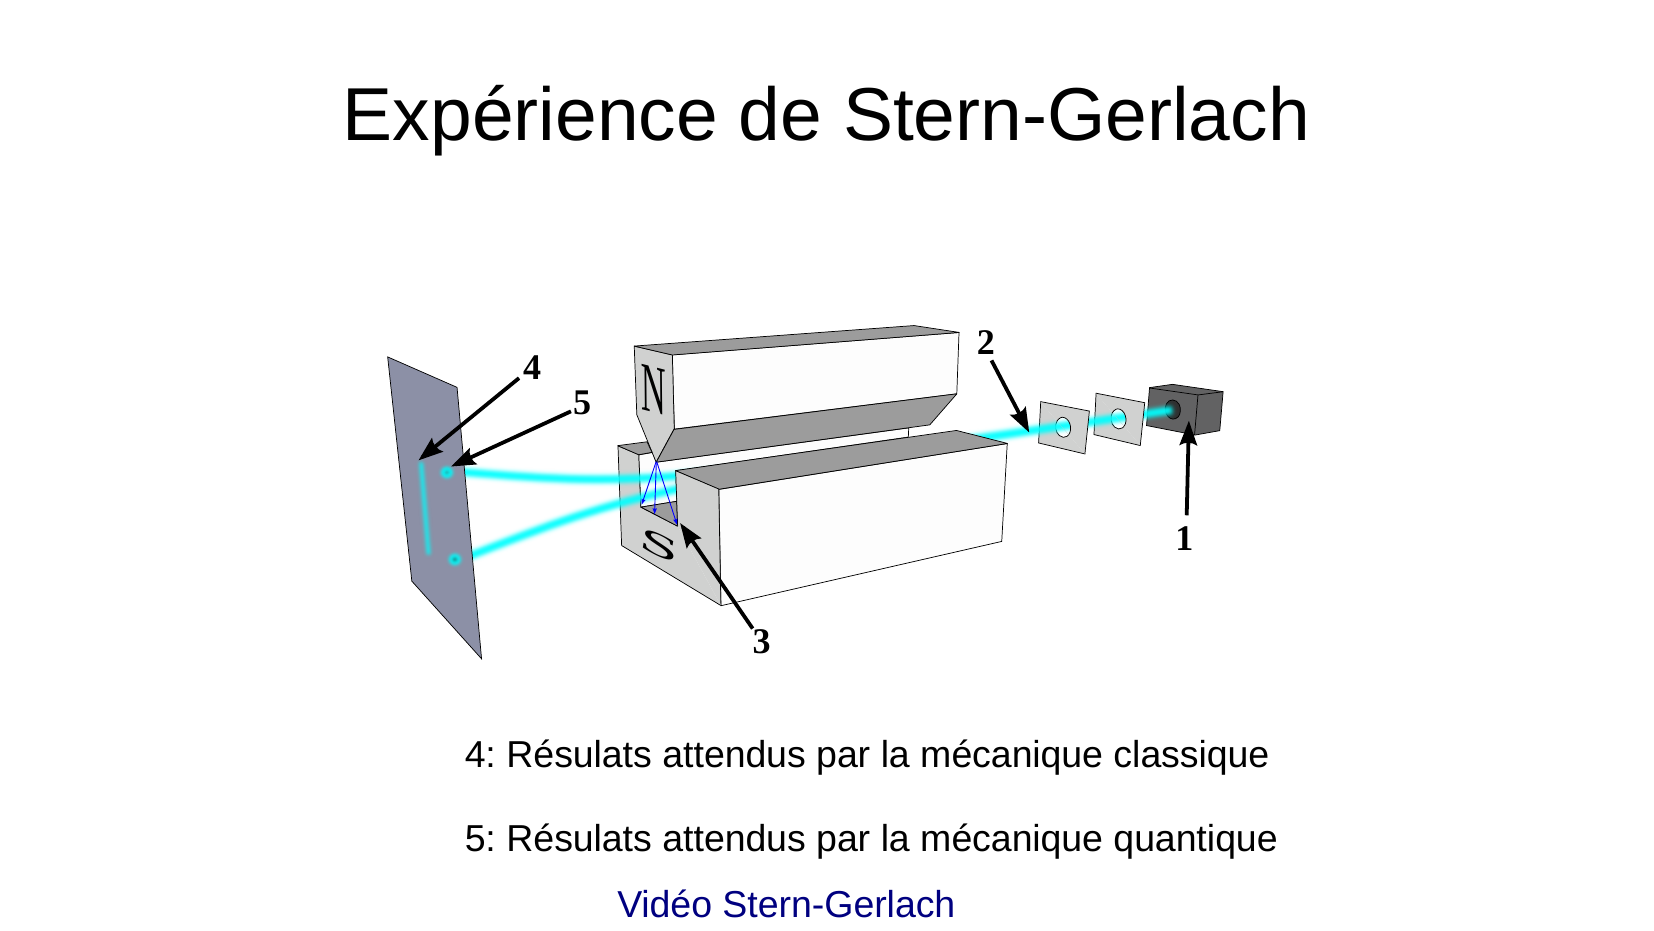

# Expérience de Stern-Gerlach
4: Résulats attendus par la mécanique classique
5: Résulats attendus par la mécanique quantique
Vidéo Stern-Gerlach